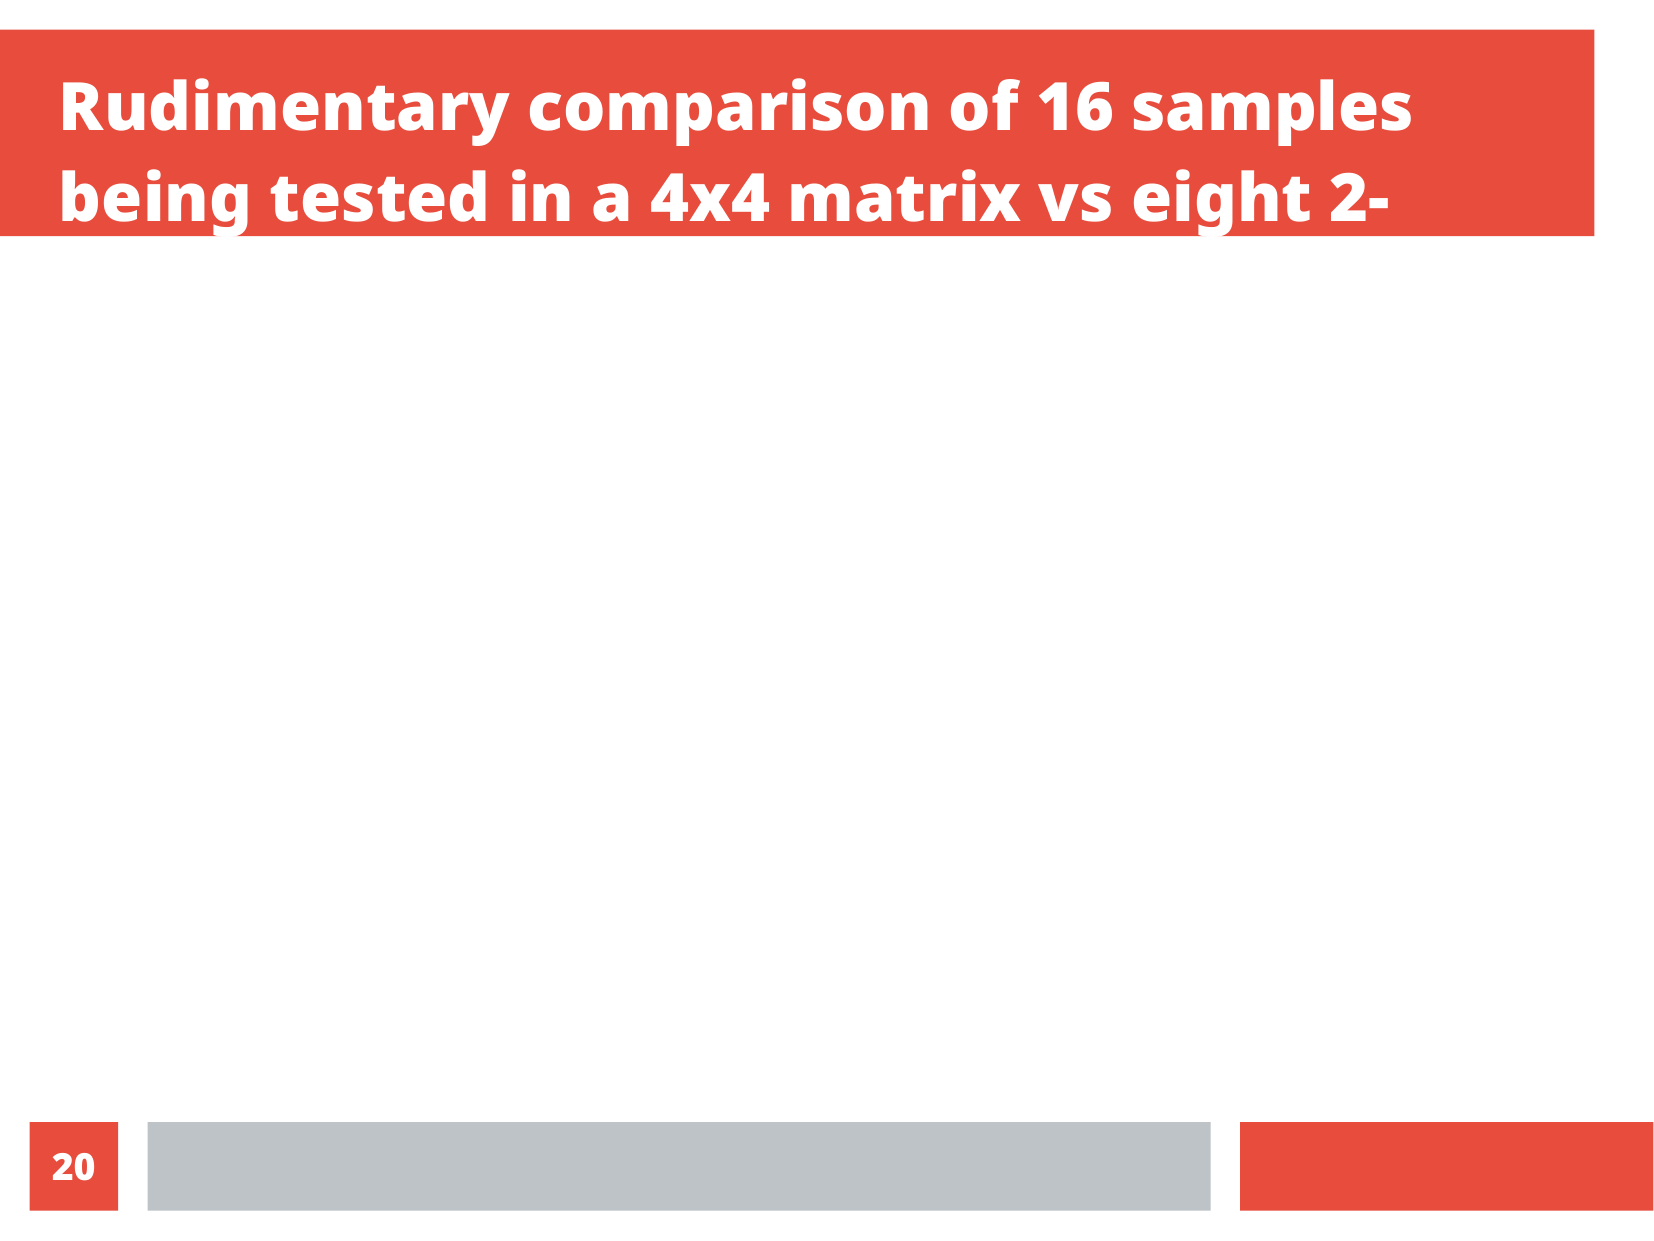

# Rudimentary comparison of 16 samples being tested in a 4x4 matrix vs eight 2-sample pools.
20